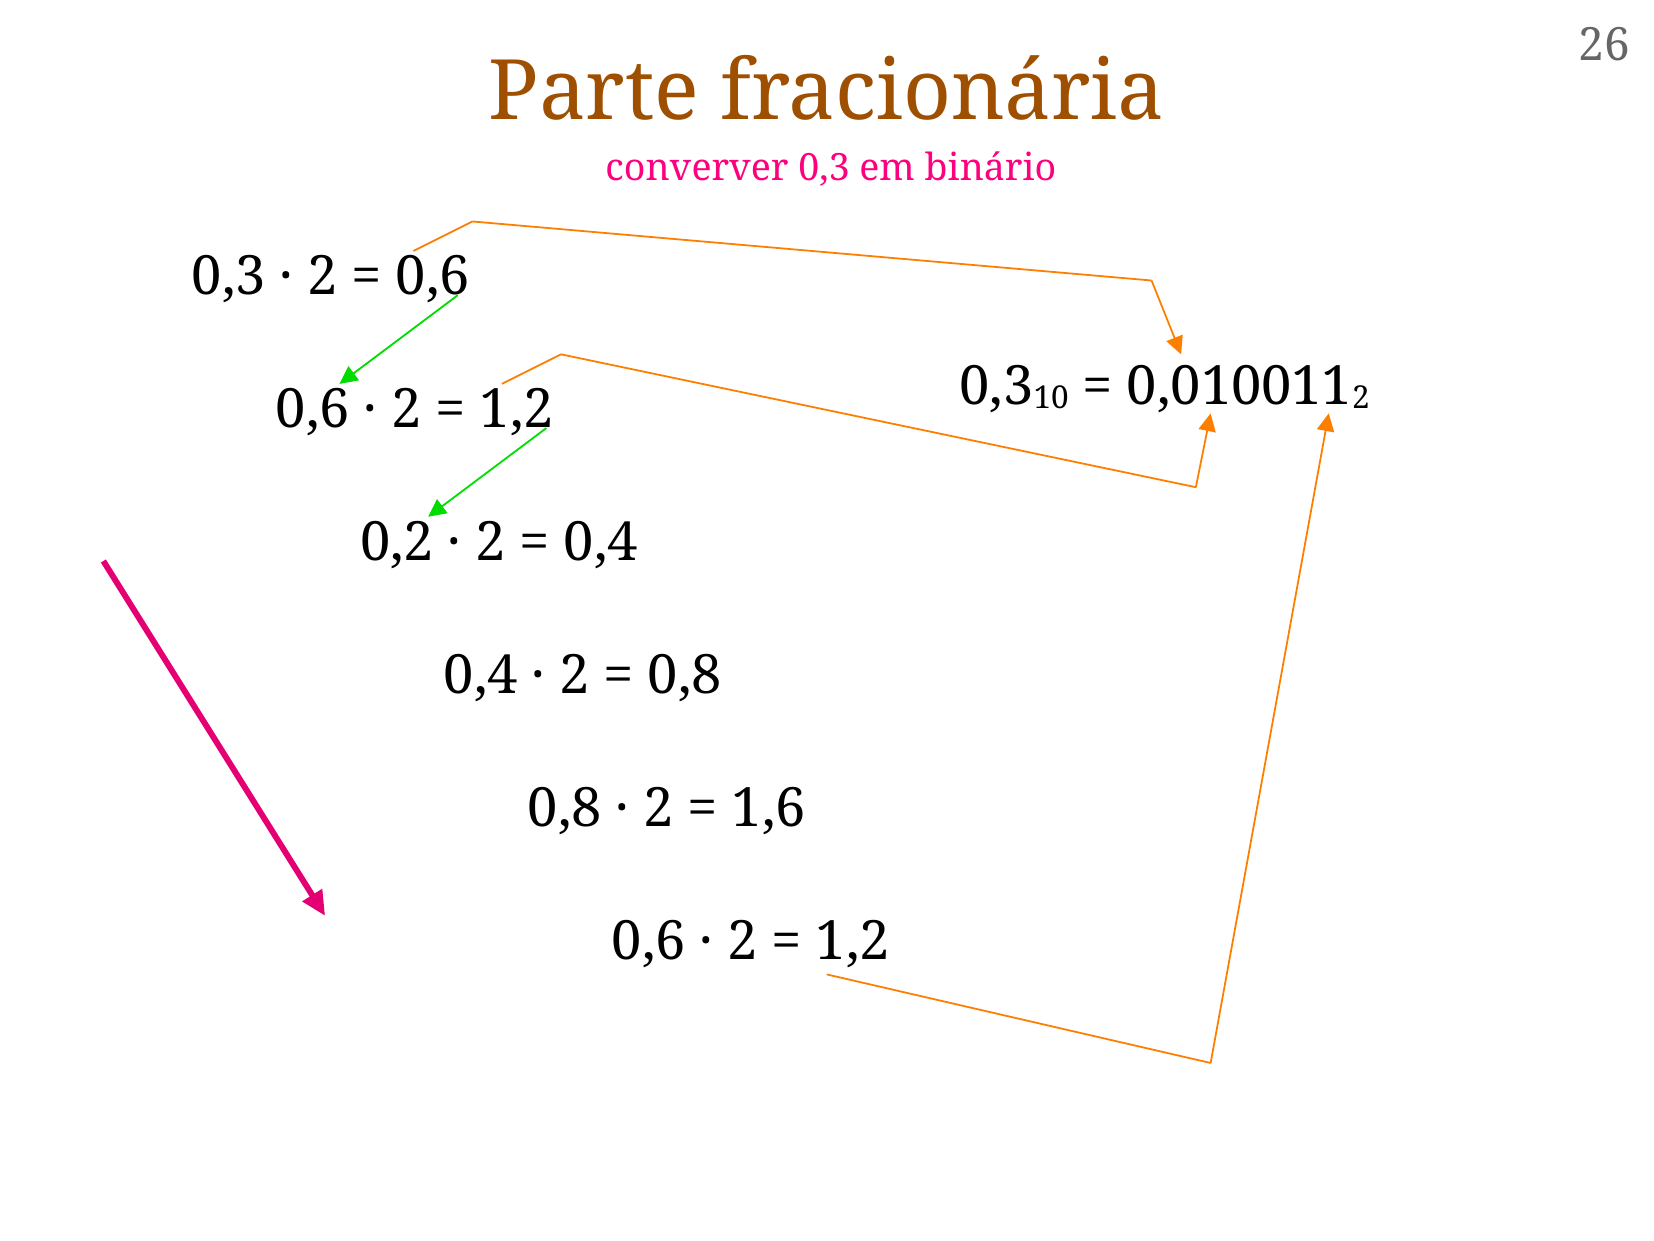

26
# Parte fracionária
converver 0,3 em binário
0,3 · 2 = 0,6
 0,6 · 2 = 1,2
 0,2 · 2 = 0,4
 0,4 · 2 = 0,8
 0,8 · 2 = 1,6
 0,6 · 2 = 1,2
0,310 = 0,0100112